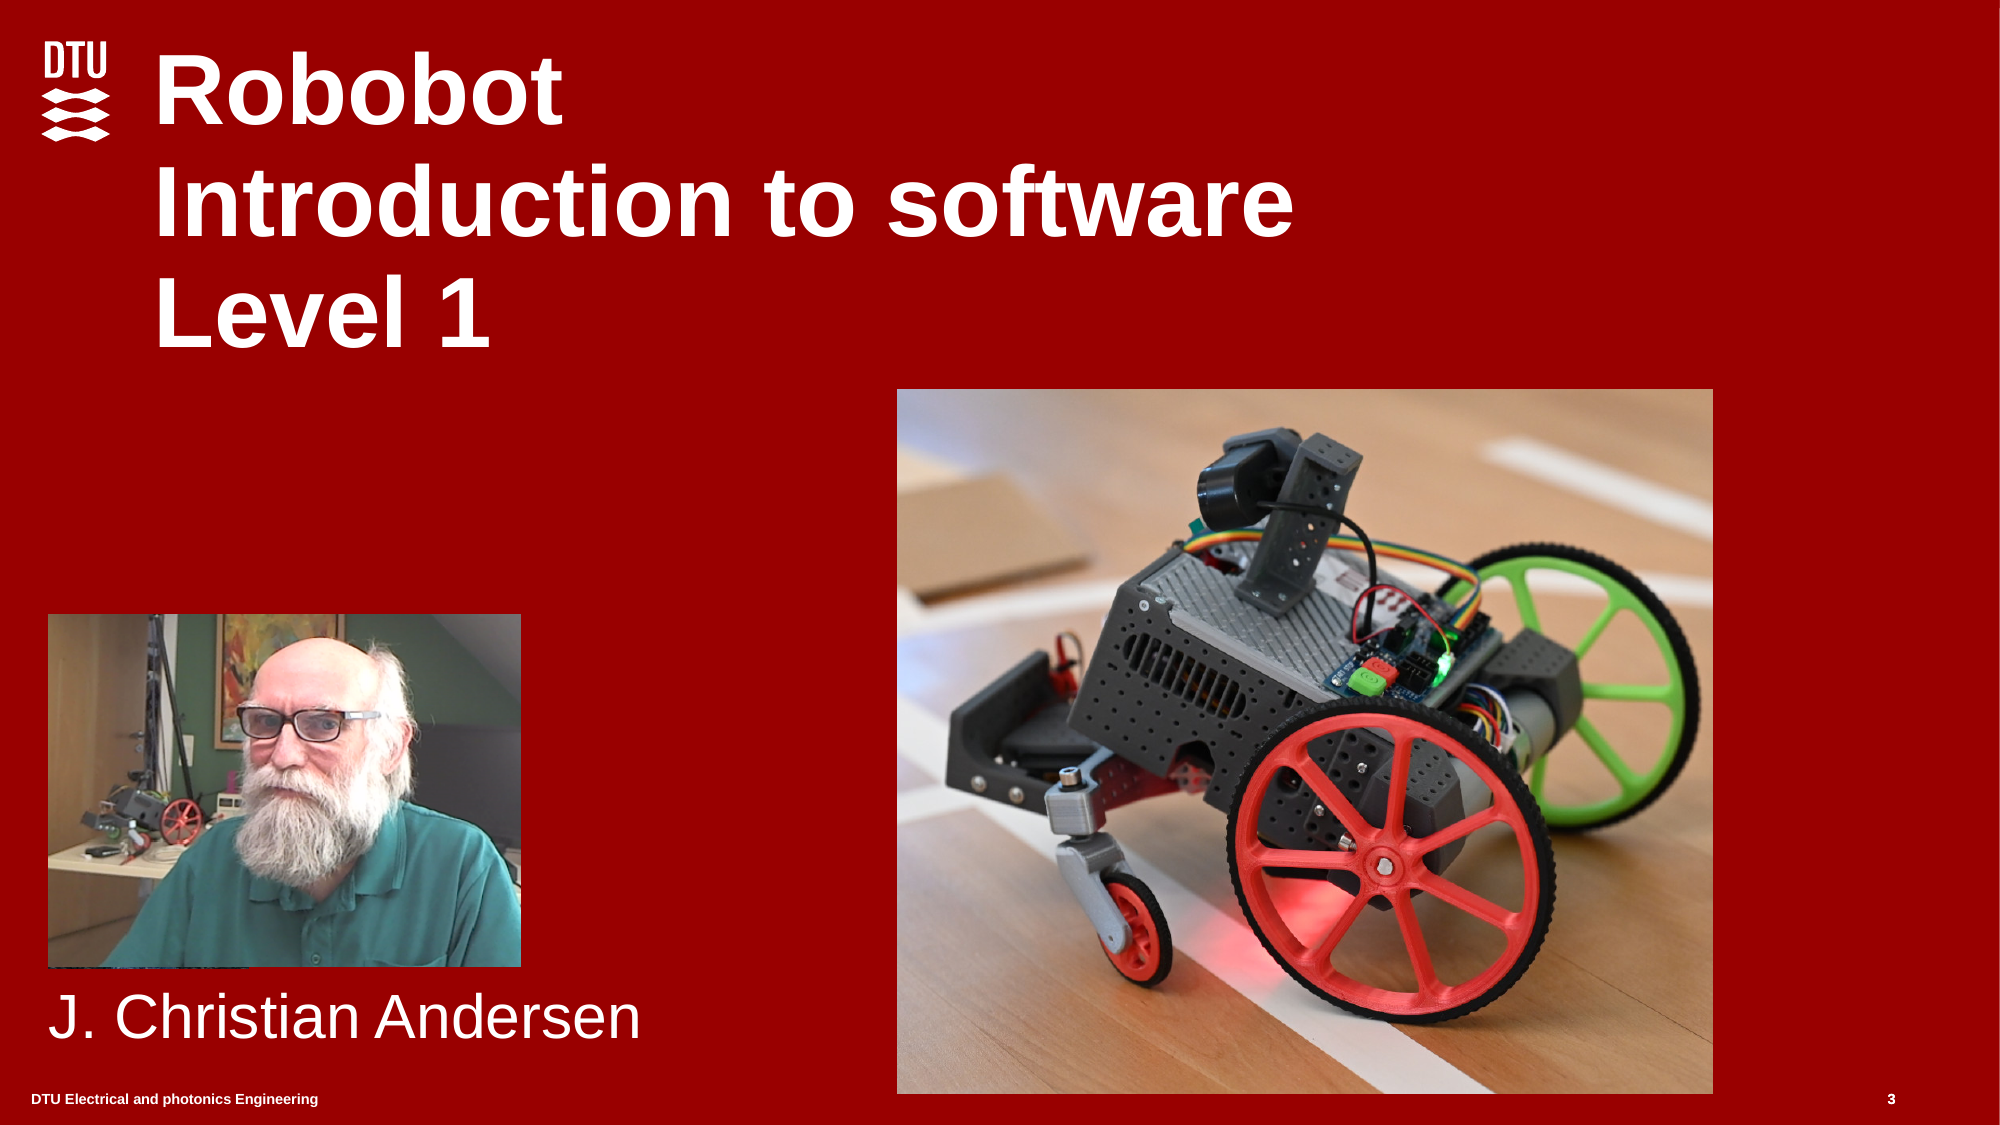

# Robobot Introduction to software Level 1
J. Christian Andersen
3